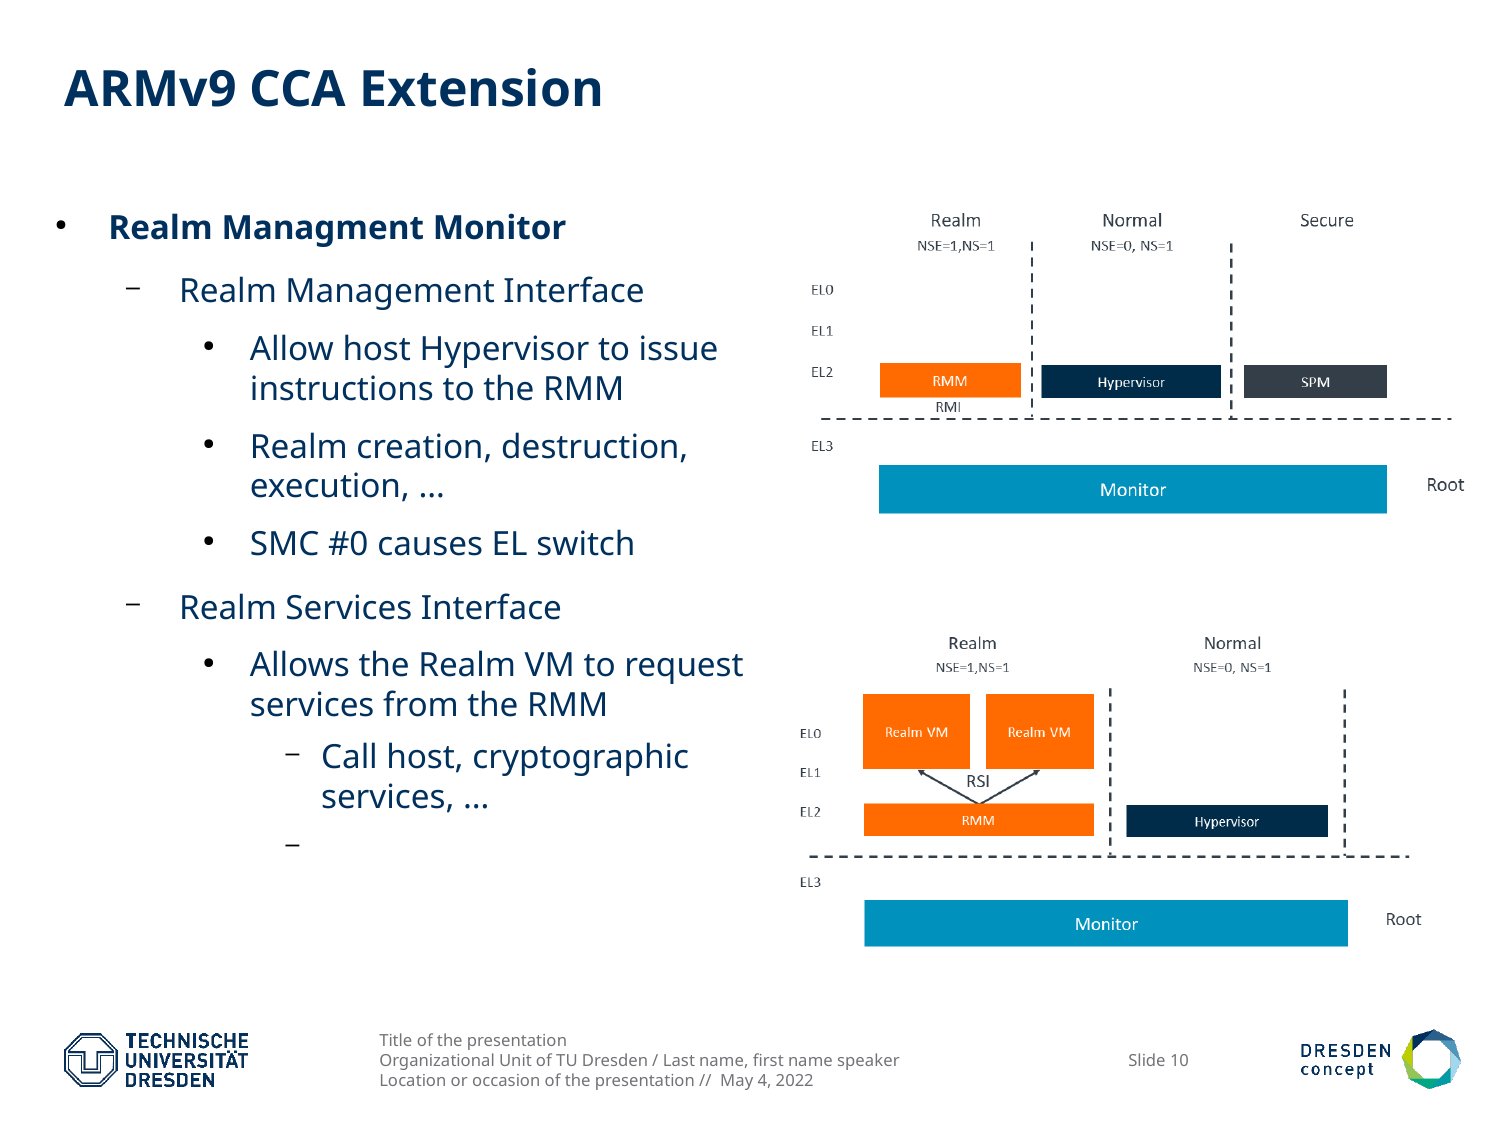

# ARMv9 CCA Extension
Realm Managment Monitor
Realm Management Interface
Allow host Hypervisor to issue
instructions to the RMM
Realm creation, destruction, execution, …
SMC #0 causes EL switch
Realm Services Interface
Allows the Realm VM to request services from the RMM
Call host, cryptographic services, …